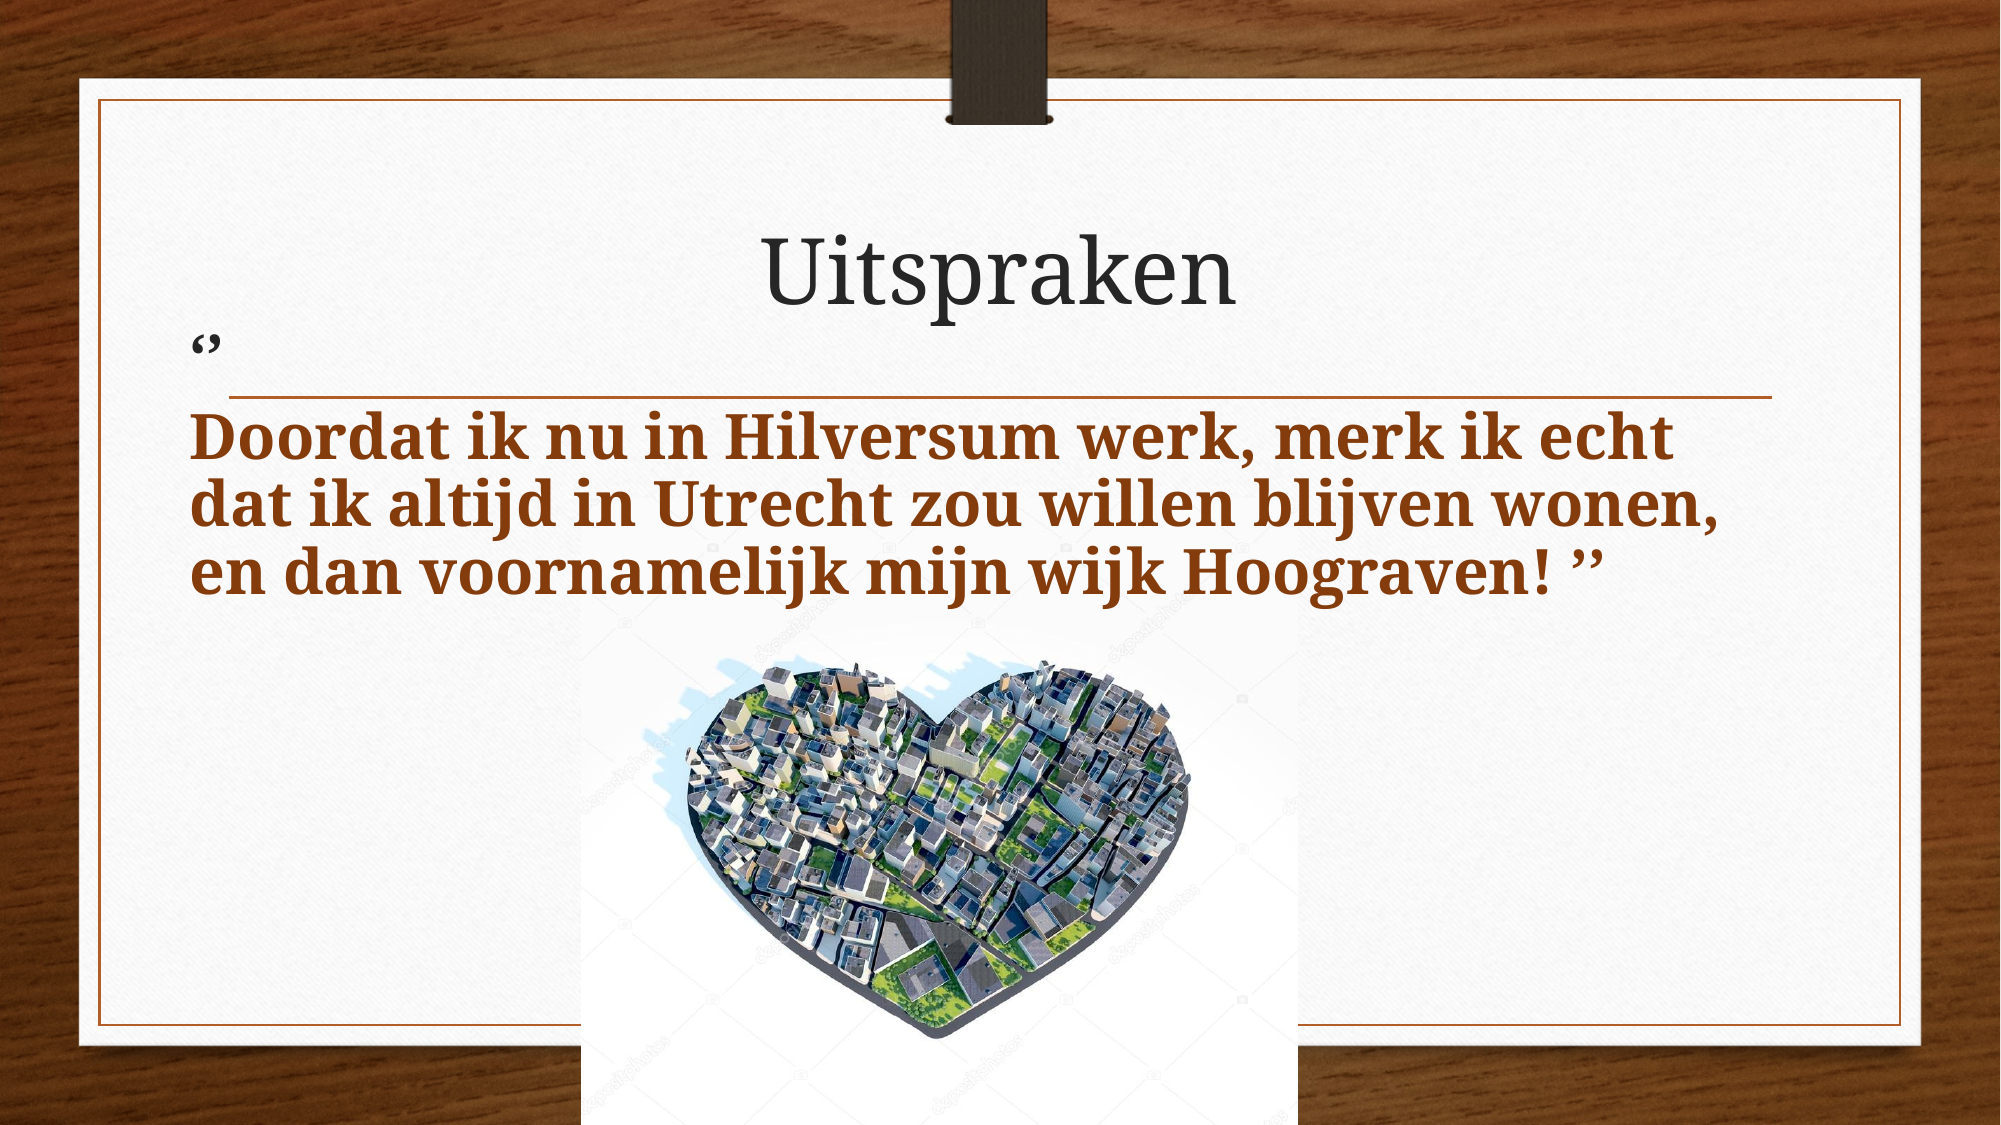

# Uitspraken
‘’
Doordat ik nu in Hilversum werk, merk ik echt dat ik altijd in Utrecht zou willen blijven wonen, en dan voornamelijk mijn wijk Hoograven! ’’